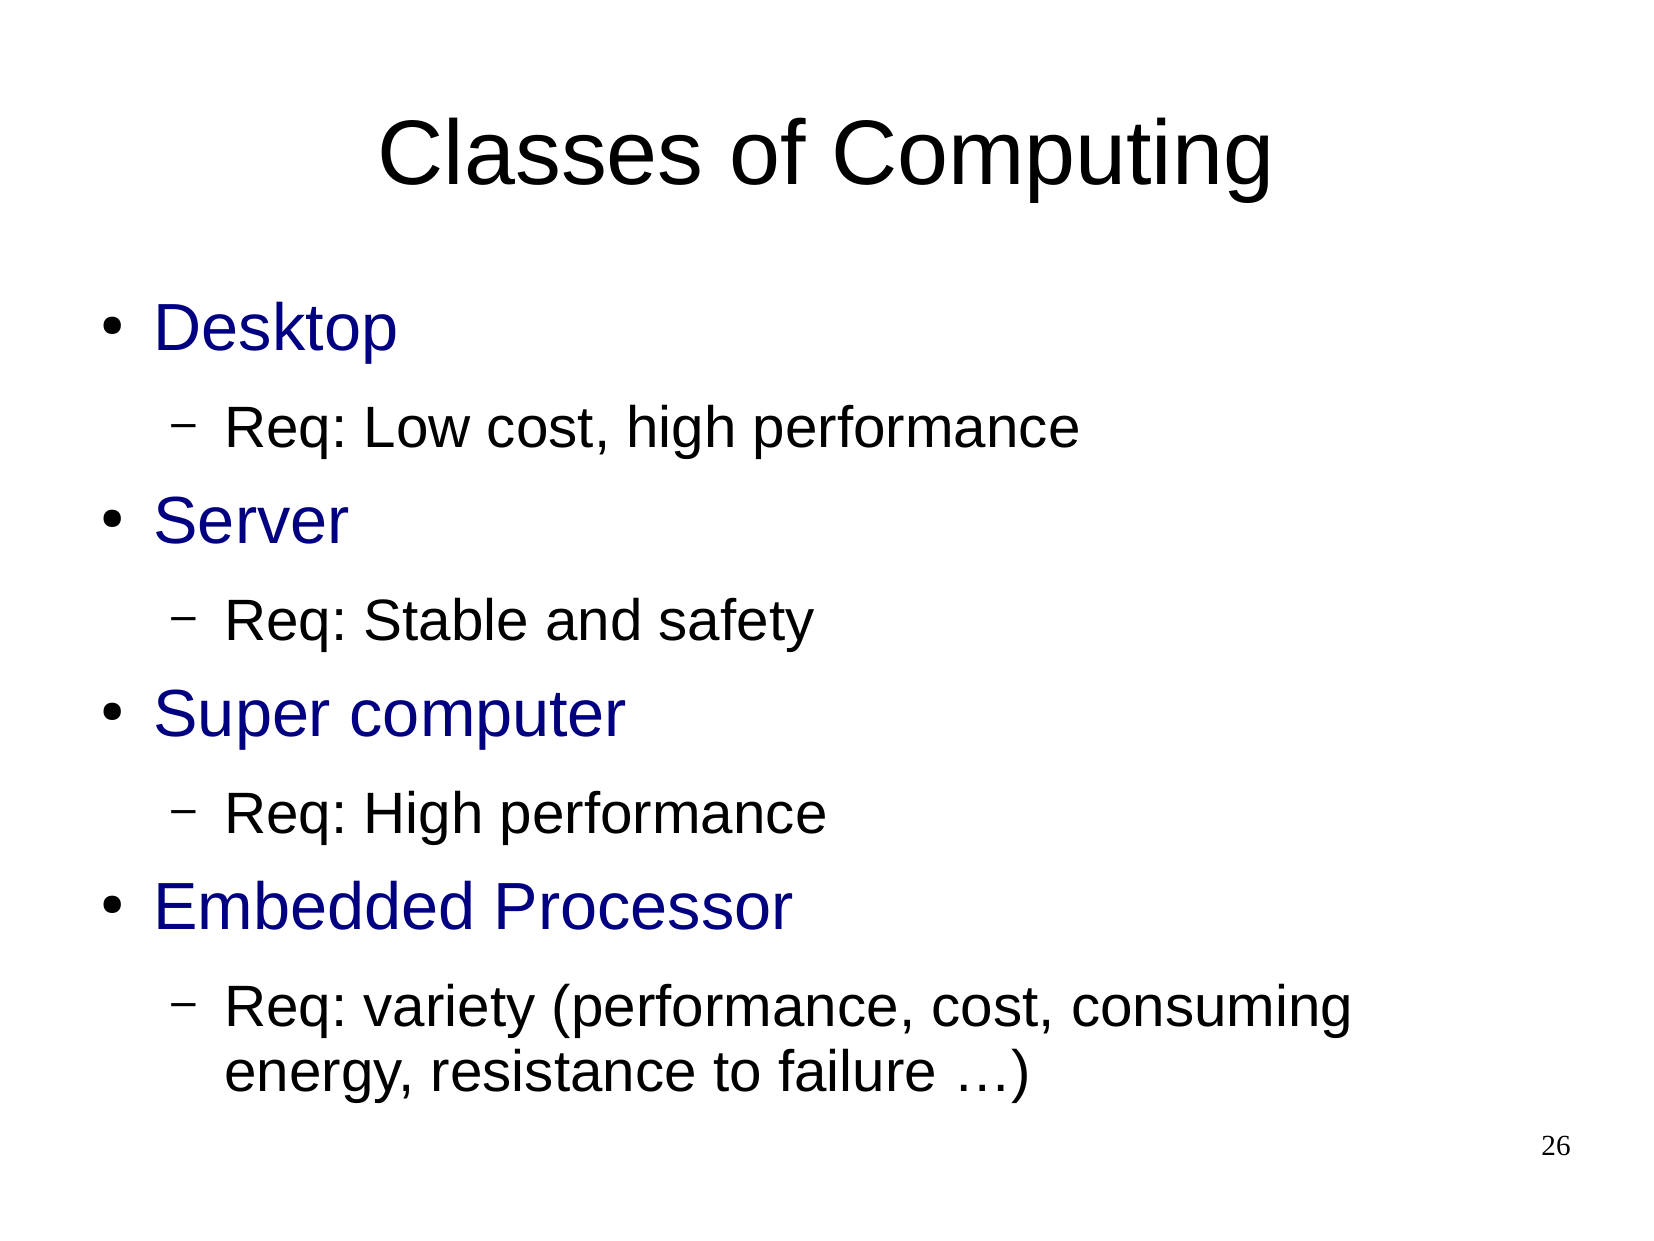

# Classes of Computing
Desktop
Req: Low cost, high performance
Server
Req: Stable and safety
Super computer
Req: High performance
Embedded Processor
Req: variety (performance, cost, consuming energy, resistance to failure …)
26